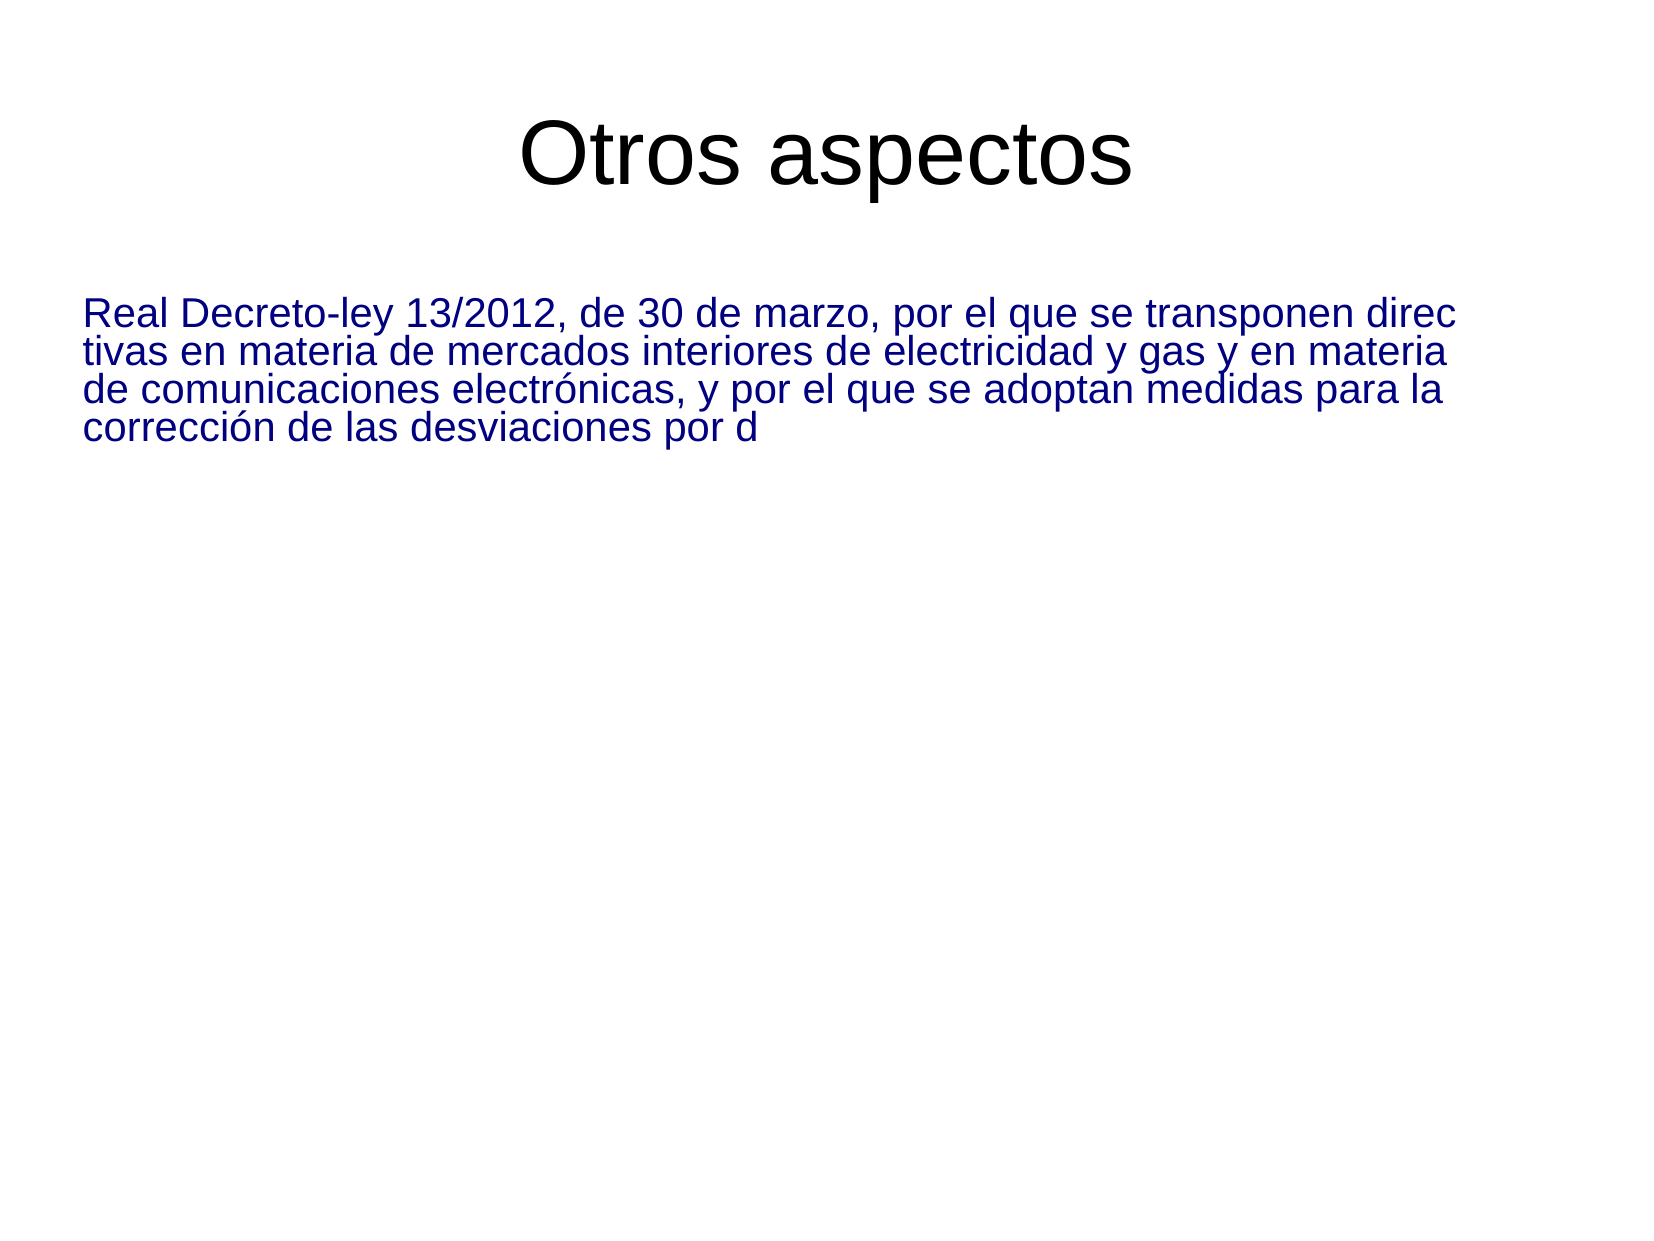

# Otros aspectos
Real Decreto-ley 13/2012, de 30 de marzo, por el que se transponen directivas en materia de mercados interiores de electricidad y gas y en materia de comunicaciones electrónicas, y por el que se adoptan medidas para la corrección de las desviaciones por d